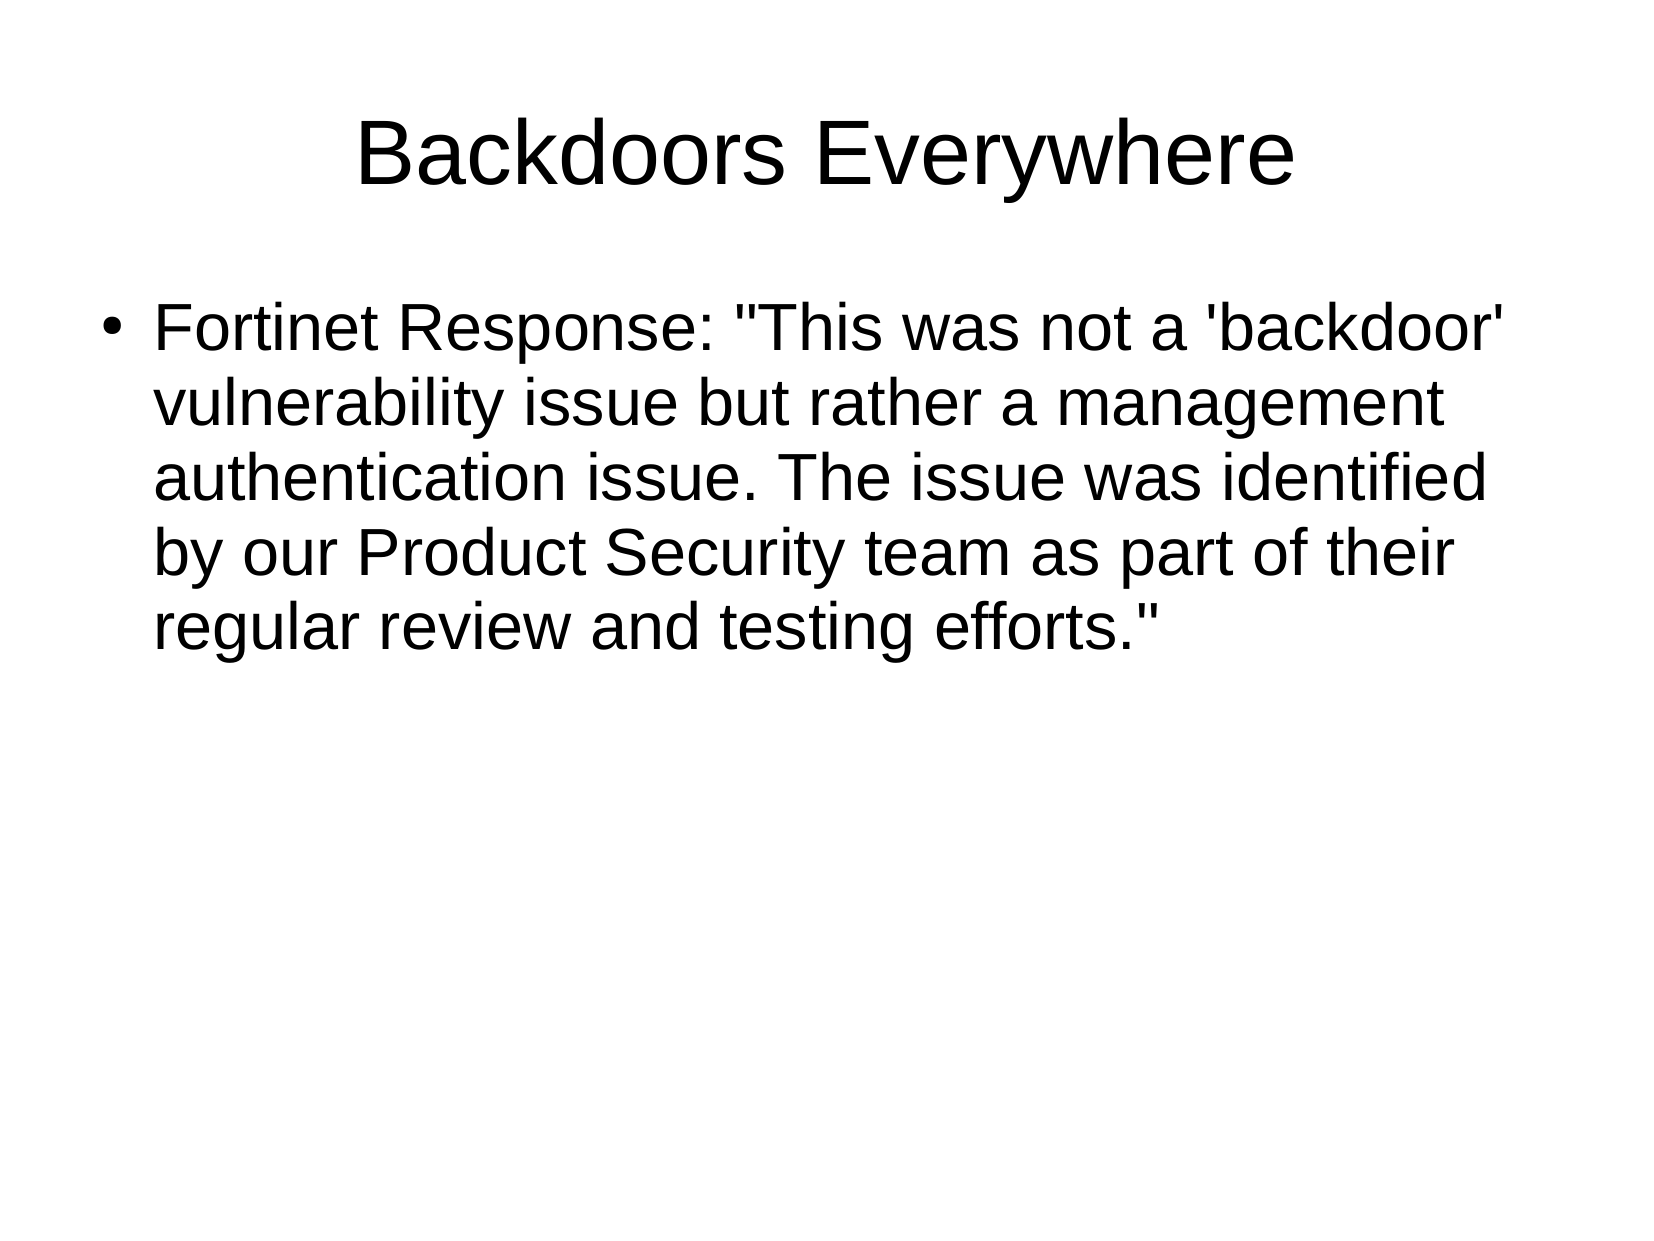

# Backdoors Everywhere
Fortinet Response: "This was not a 'backdoor' vulnerability issue but rather a management authentication issue. The issue was identified by our Product Security team as part of their regular review and testing efforts."